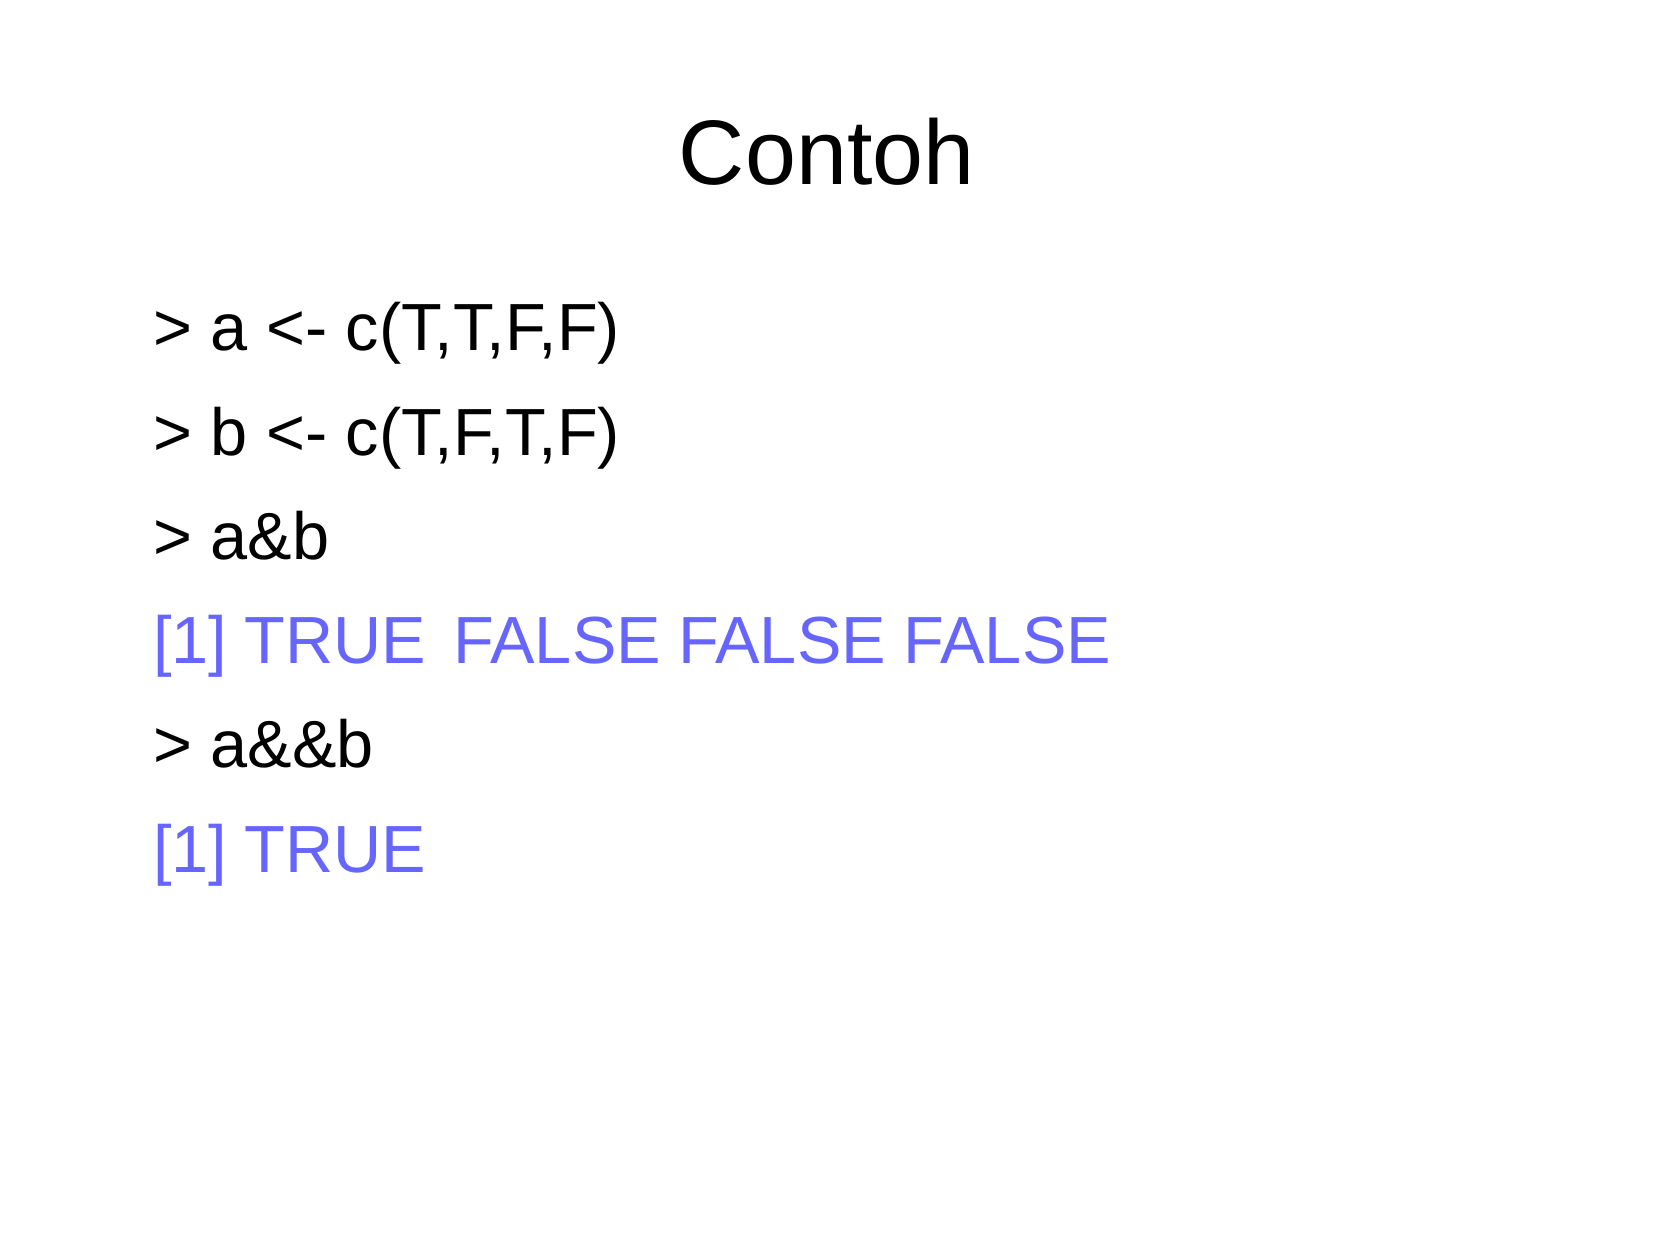

# Contoh
> a <- c(T,T,F,F)
> b <- c(T,F,T,F)
> a&b
[1] TRUE	FALSE	FALSE	FALSE
> a&&b
[1] TRUE